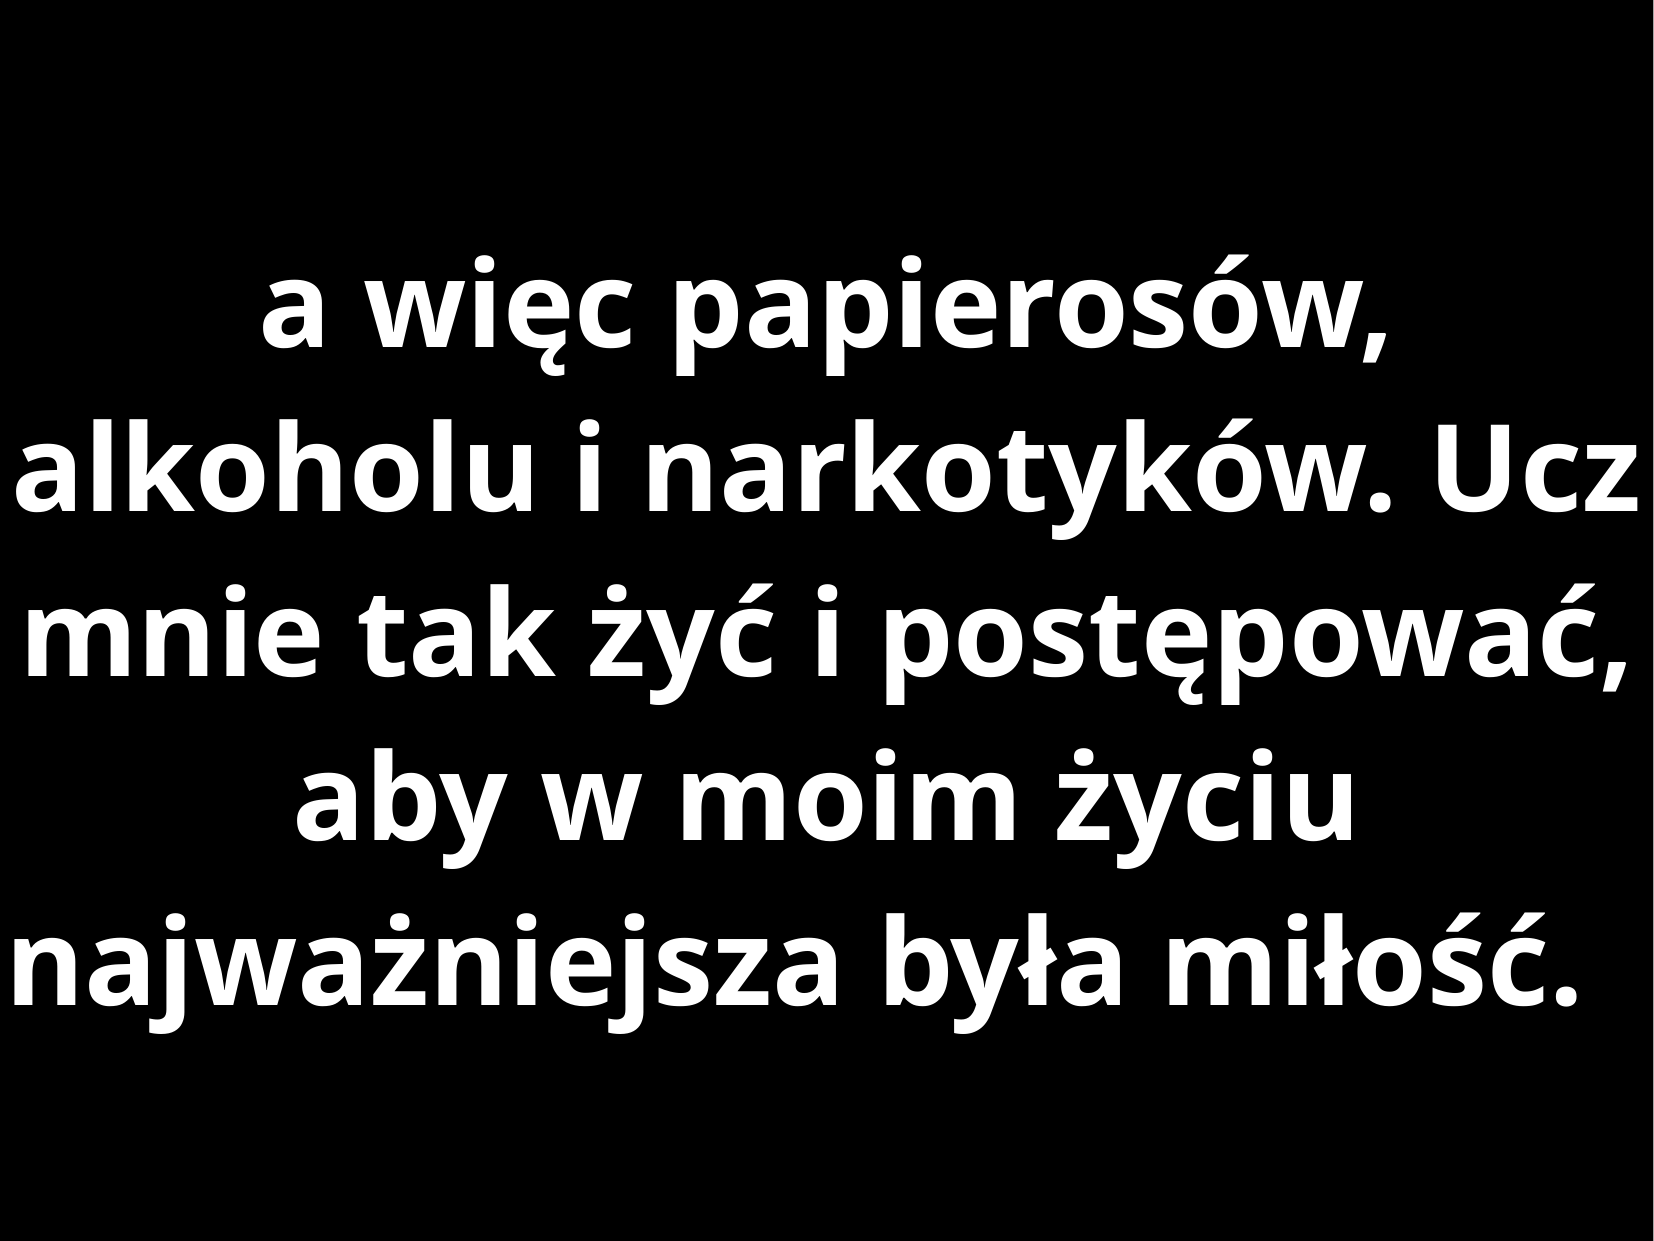

# a więc papierosów, alkoholu i narkotyków. Ucz mnie tak żyć i postępować, aby w moim życiu najważniejsza była miłość.